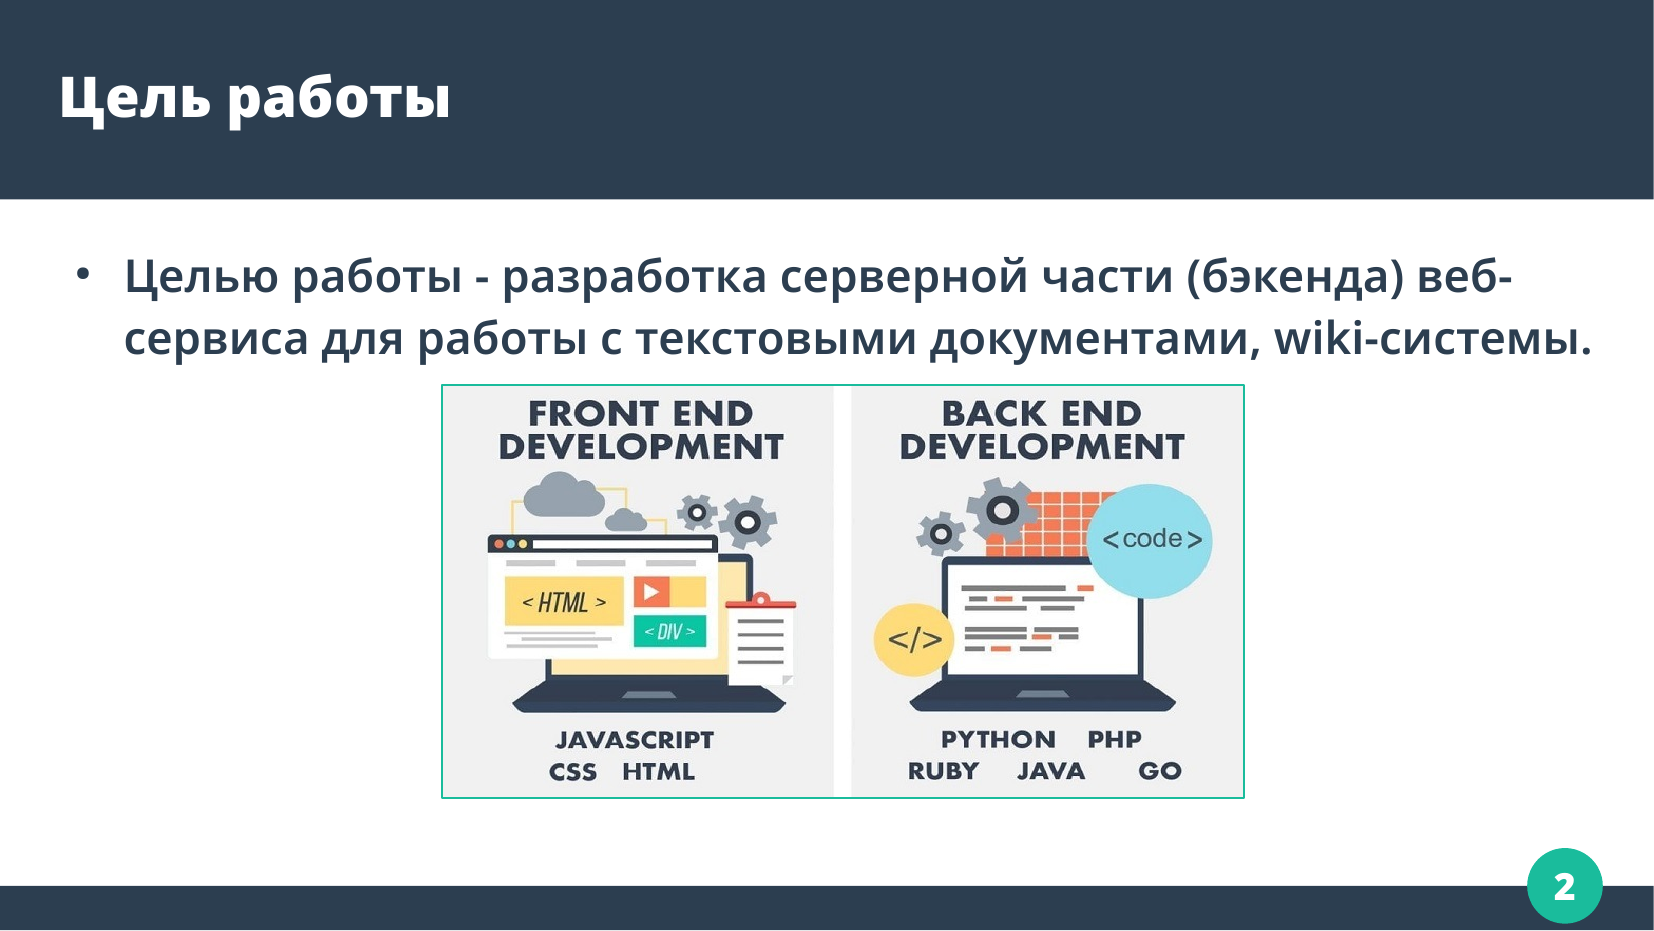

# Цель работы
Целью работы - разработка серверной части (бэкенда) веб-сервиса для работы с текстовыми документами, wiki-системы.